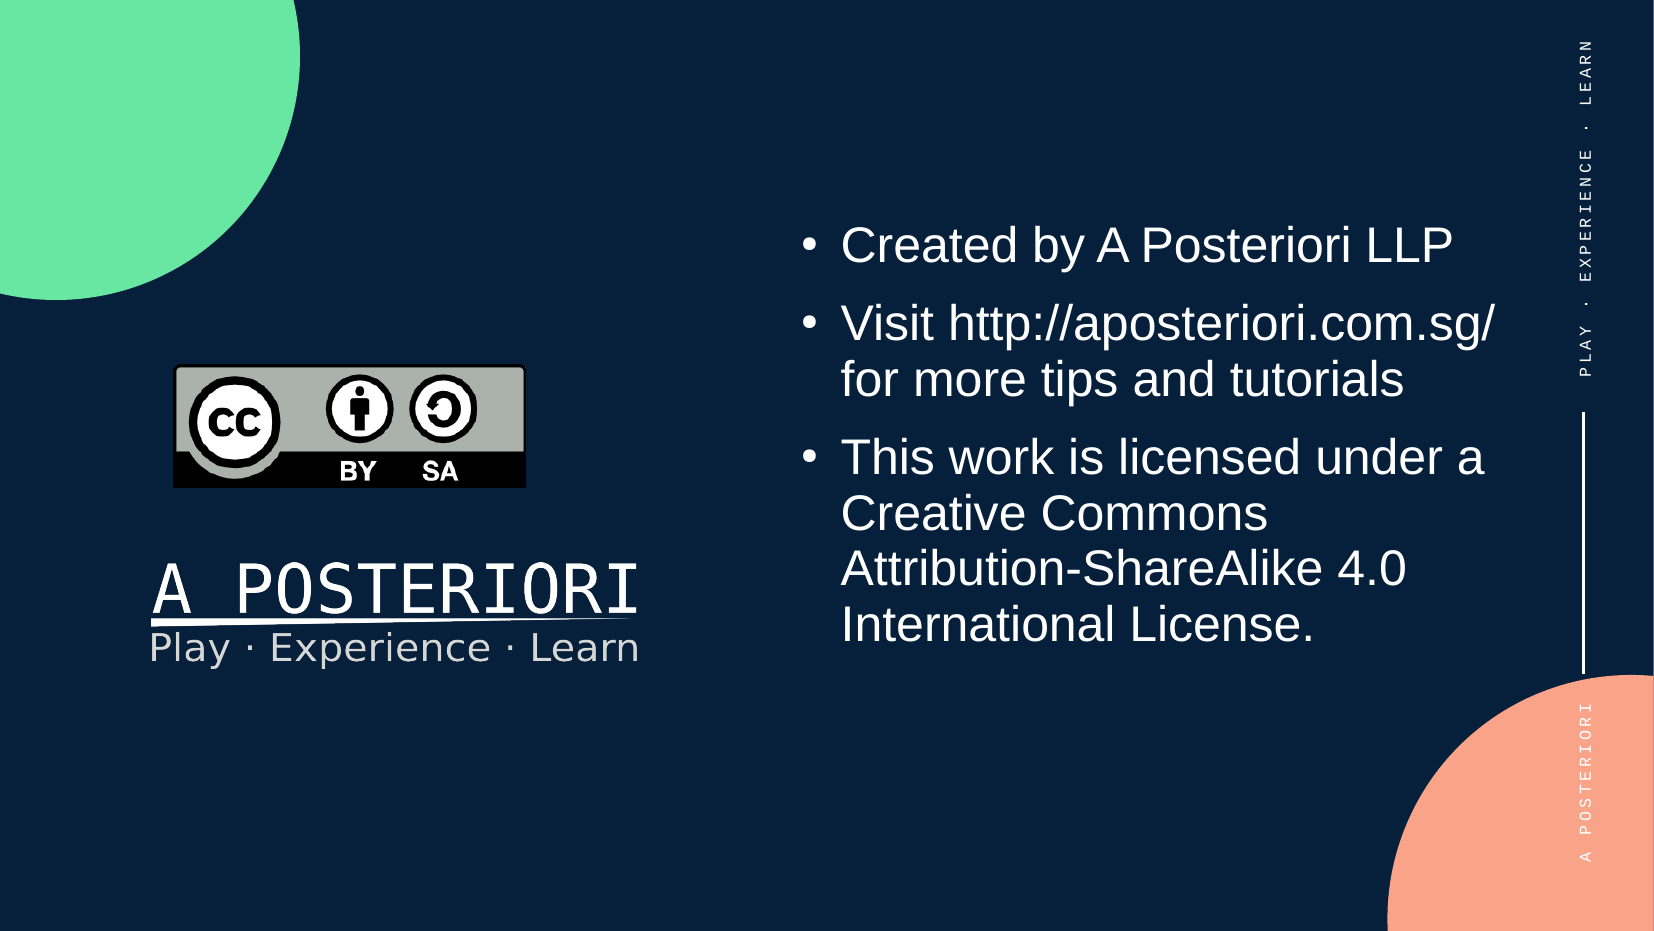

# Created by A Posteriori LLP
Visit http://aposteriori.com.sg/ for more tips and tutorials
This work is licensed under a Creative Commons Attribution-ShareAlike 4.0 International License.